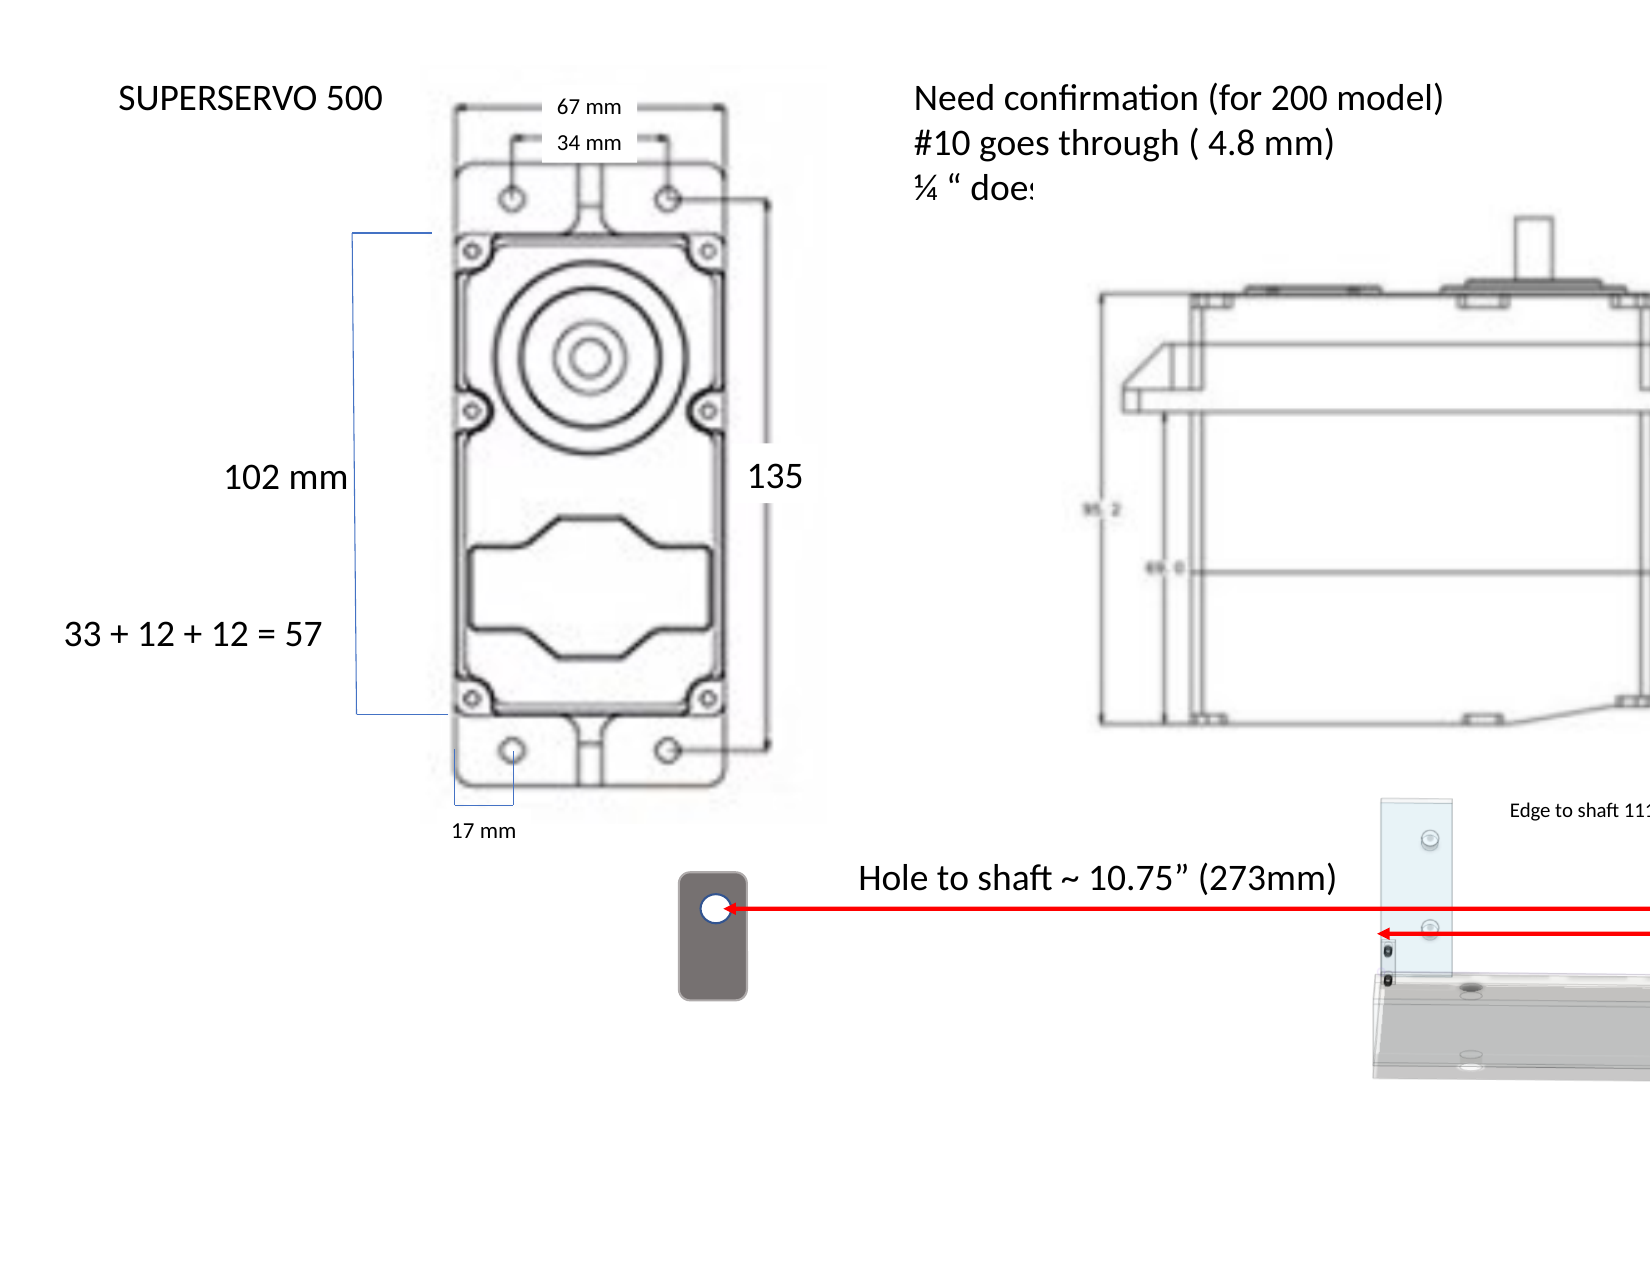

SUPERSERVO 500
Need confirmation (for 200 model)
#10 goes through ( 4.8 mm)
¼ “ does not fit (6.3 mm)
67 mm
34 mm
135
102 mm
33 + 12 + 12 = 57
Edge to shaft 111mm
17 mm
Hole to shaft ~ 10.75” (273mm)